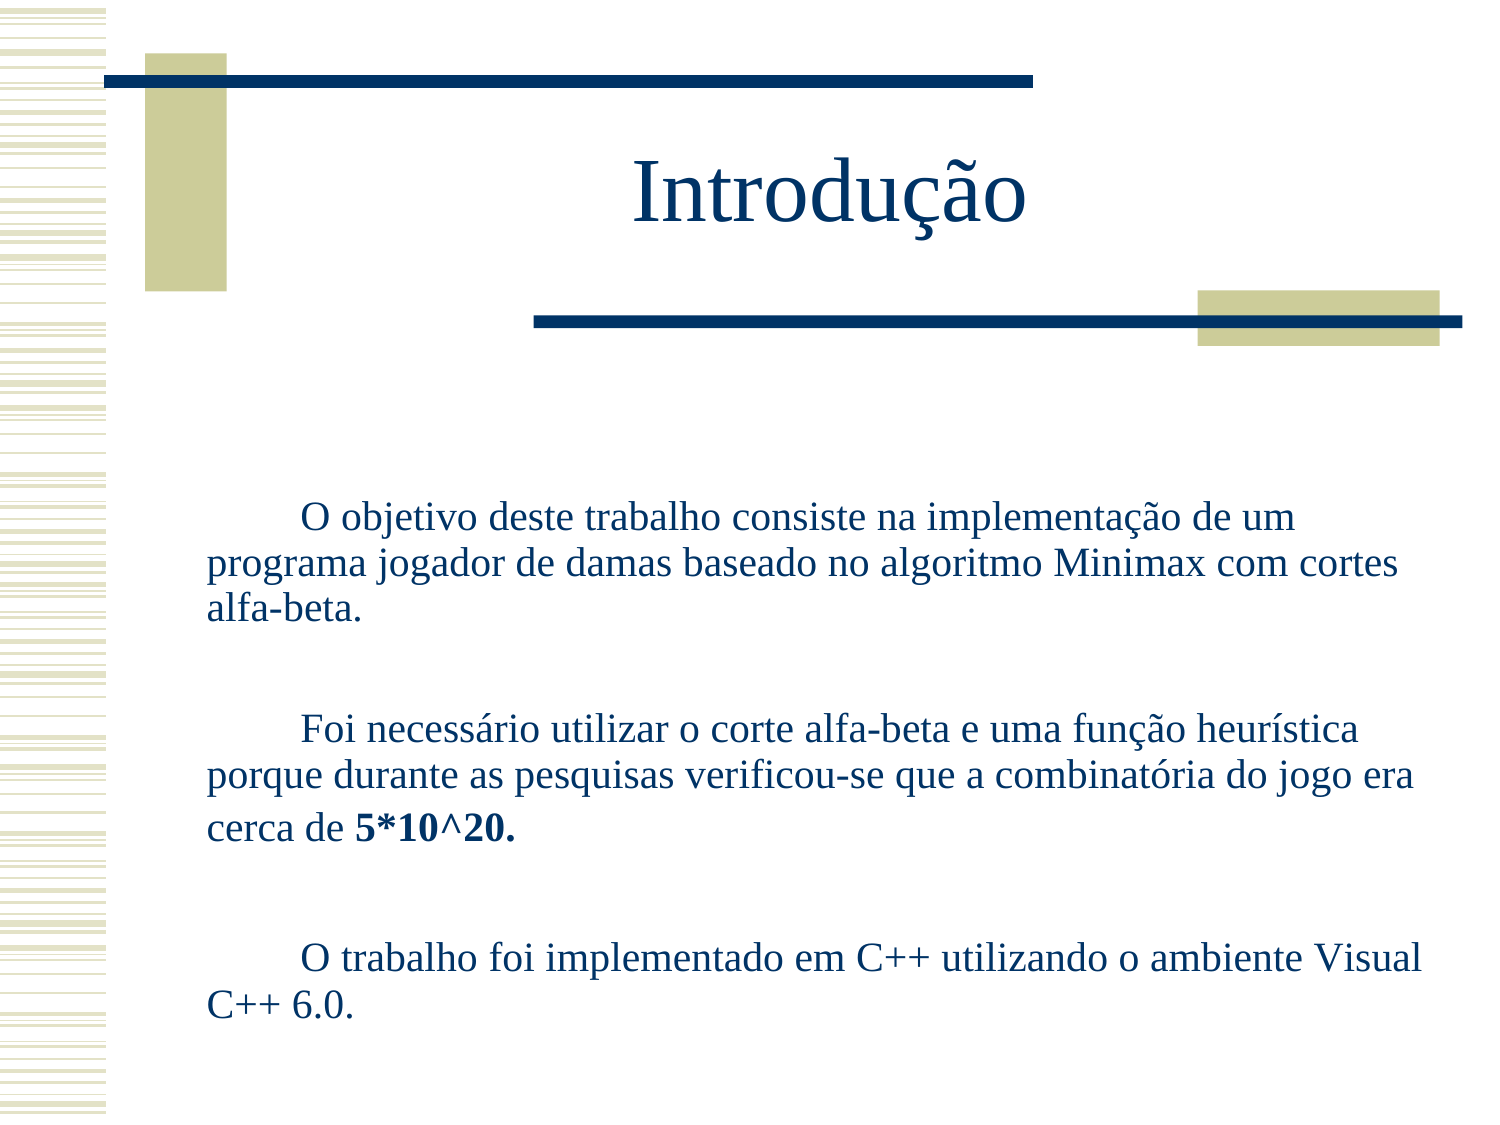

# Introdução
		O objetivo deste trabalho consiste na implementação de um programa jogador de damas baseado no algoritmo Minimax com cortes alfa-beta.
		Foi necessário utilizar o corte alfa-beta e uma função heurística porque durante as pesquisas verificou-se que a combinatória do jogo era cerca de 5*10^20.
		O trabalho foi implementado em C++ utilizando o ambiente Visual C++ 6.0.